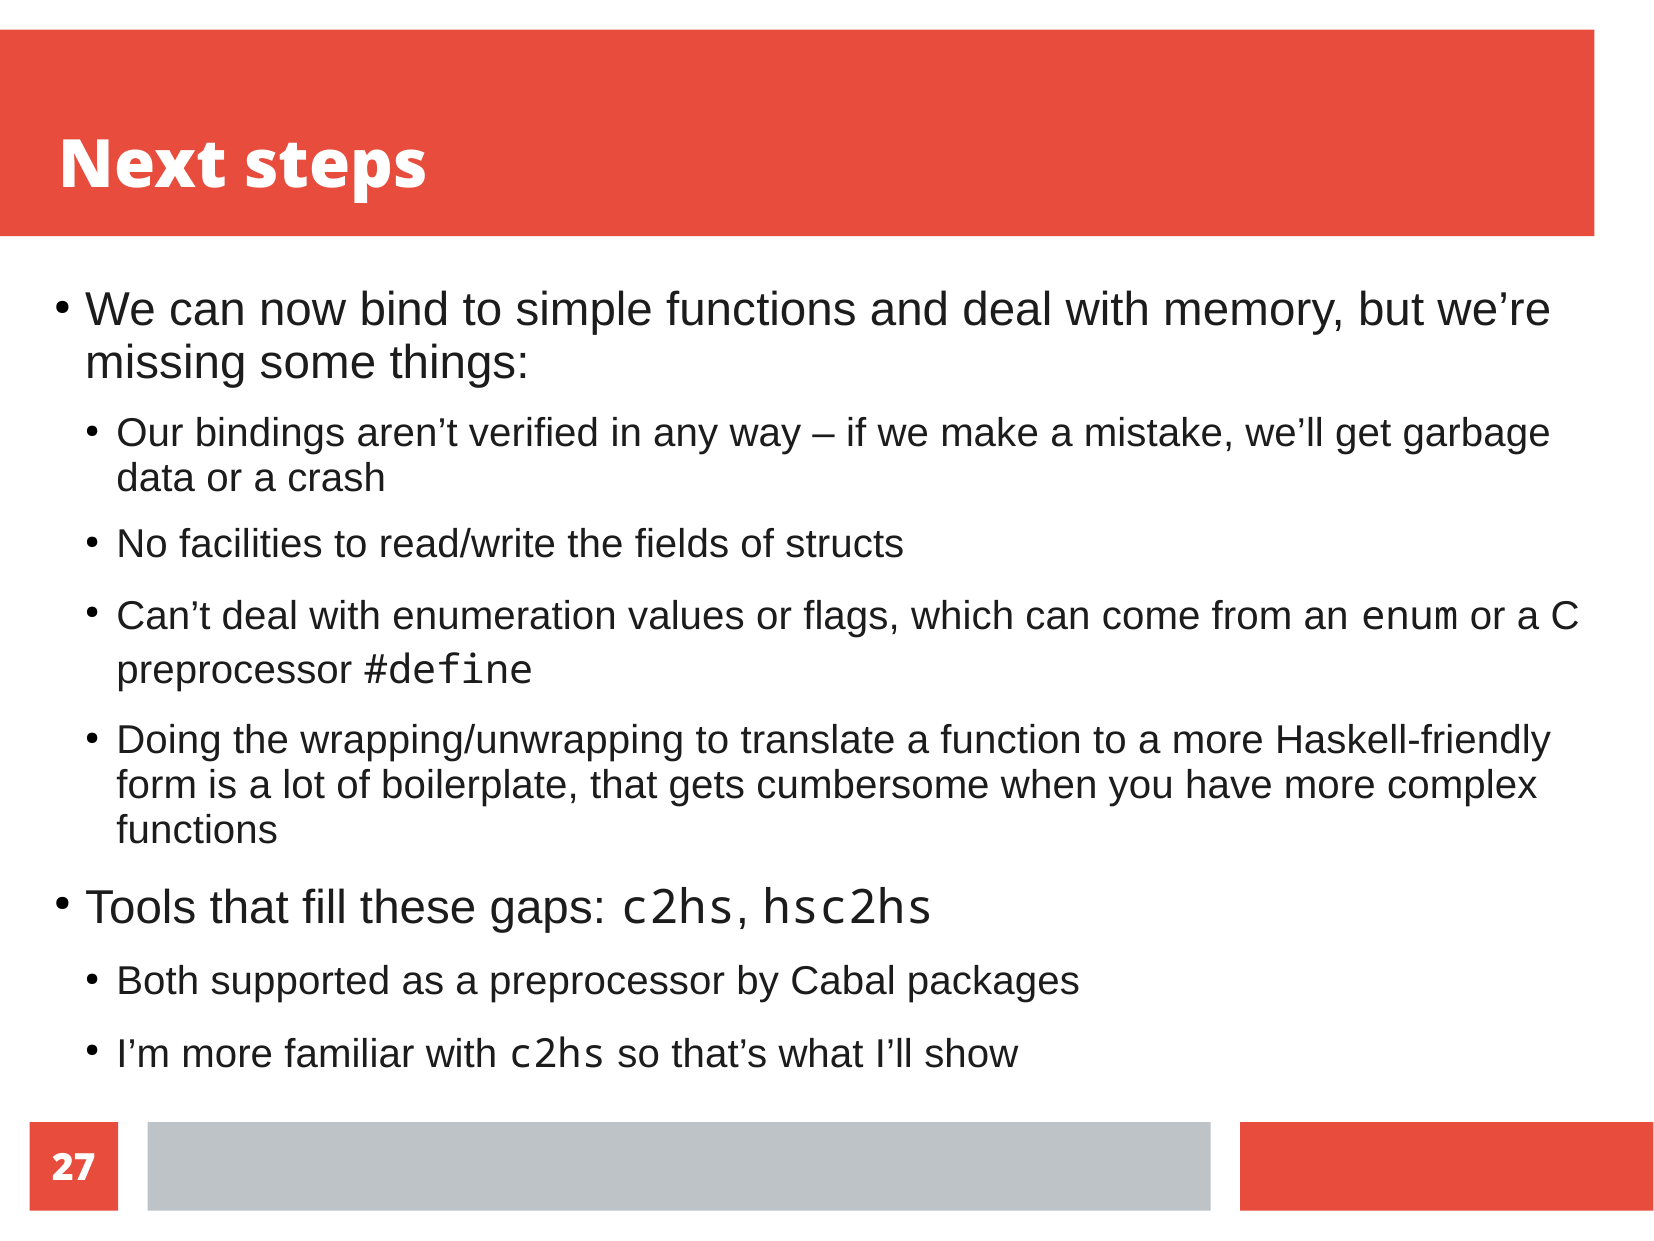

# Next steps
We can now bind to simple functions and deal with memory, but we’re missing some things:
Our bindings aren’t verified in any way – if we make a mistake, we’ll get garbage data or a crash
No facilities to read/write the fields of structs
Can’t deal with enumeration values or flags, which can come from an enum or a C preprocessor #define
Doing the wrapping/unwrapping to translate a function to a more Haskell-friendly form is a lot of boilerplate, that gets cumbersome when you have more complex functions
Tools that fill these gaps: c2hs, hsc2hs
Both supported as a preprocessor by Cabal packages
I’m more familiar with c2hs so that’s what I’ll show
27